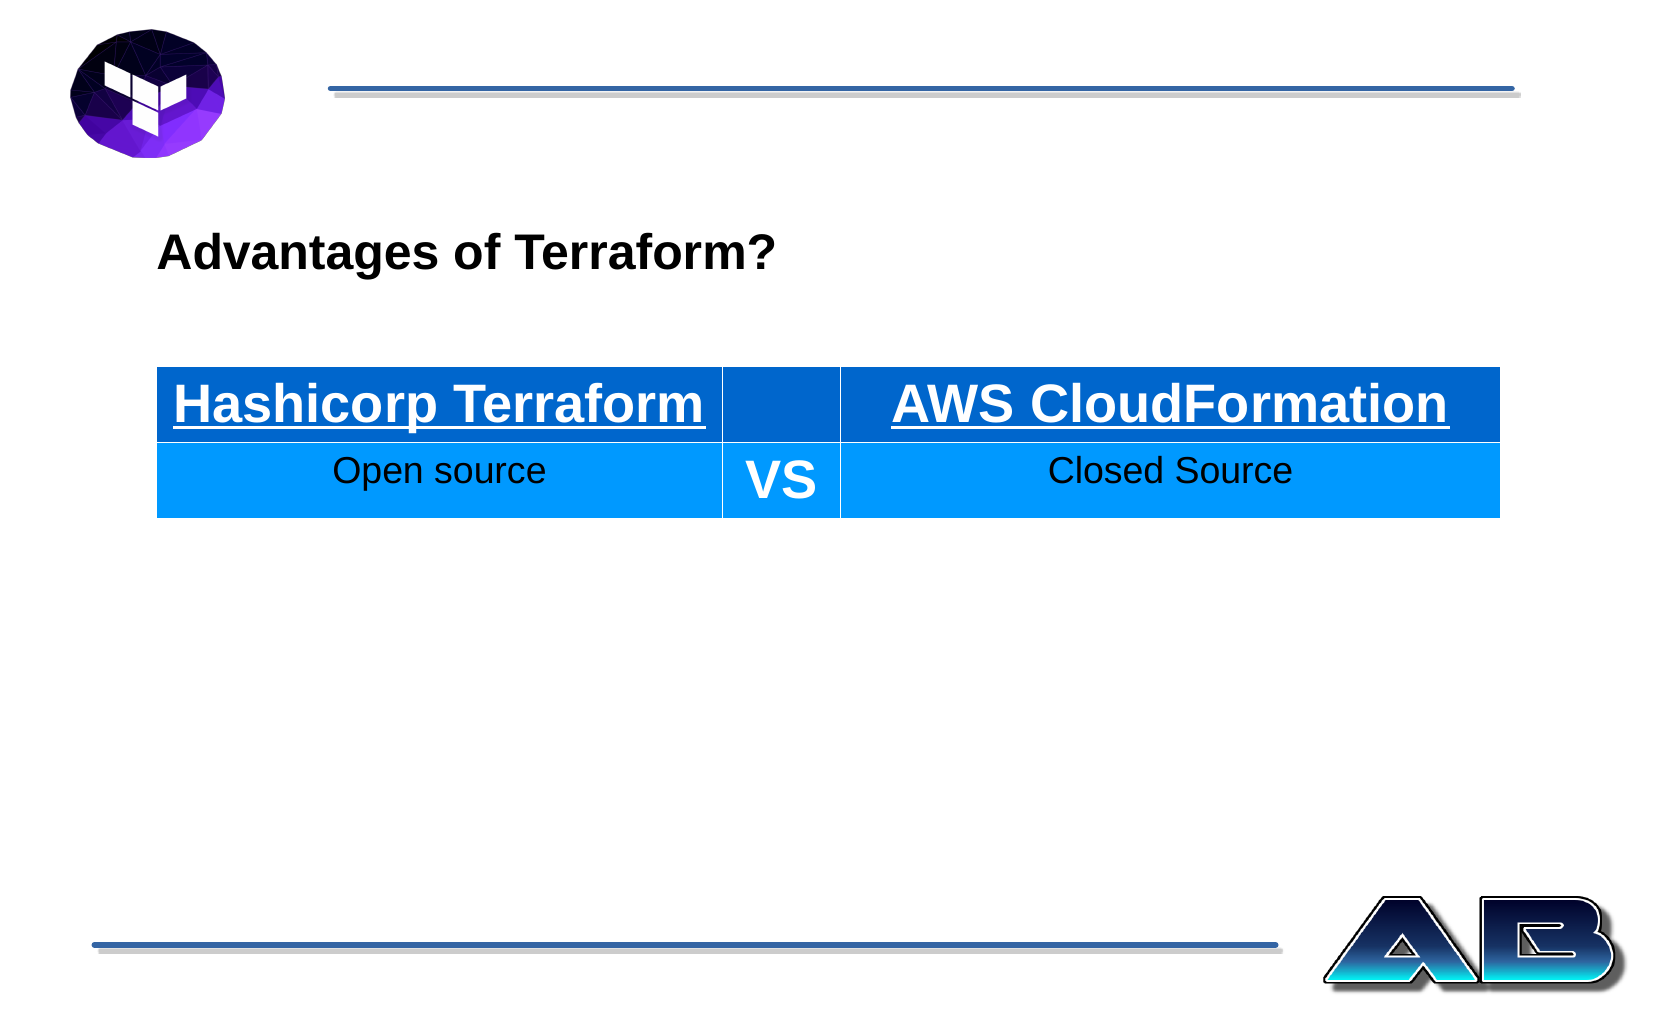

Advantages of Terraform?
| Hashicorp Terraform | | AWS CloudFormation |
| --- | --- | --- |
| Open source | VS | Closed Source |